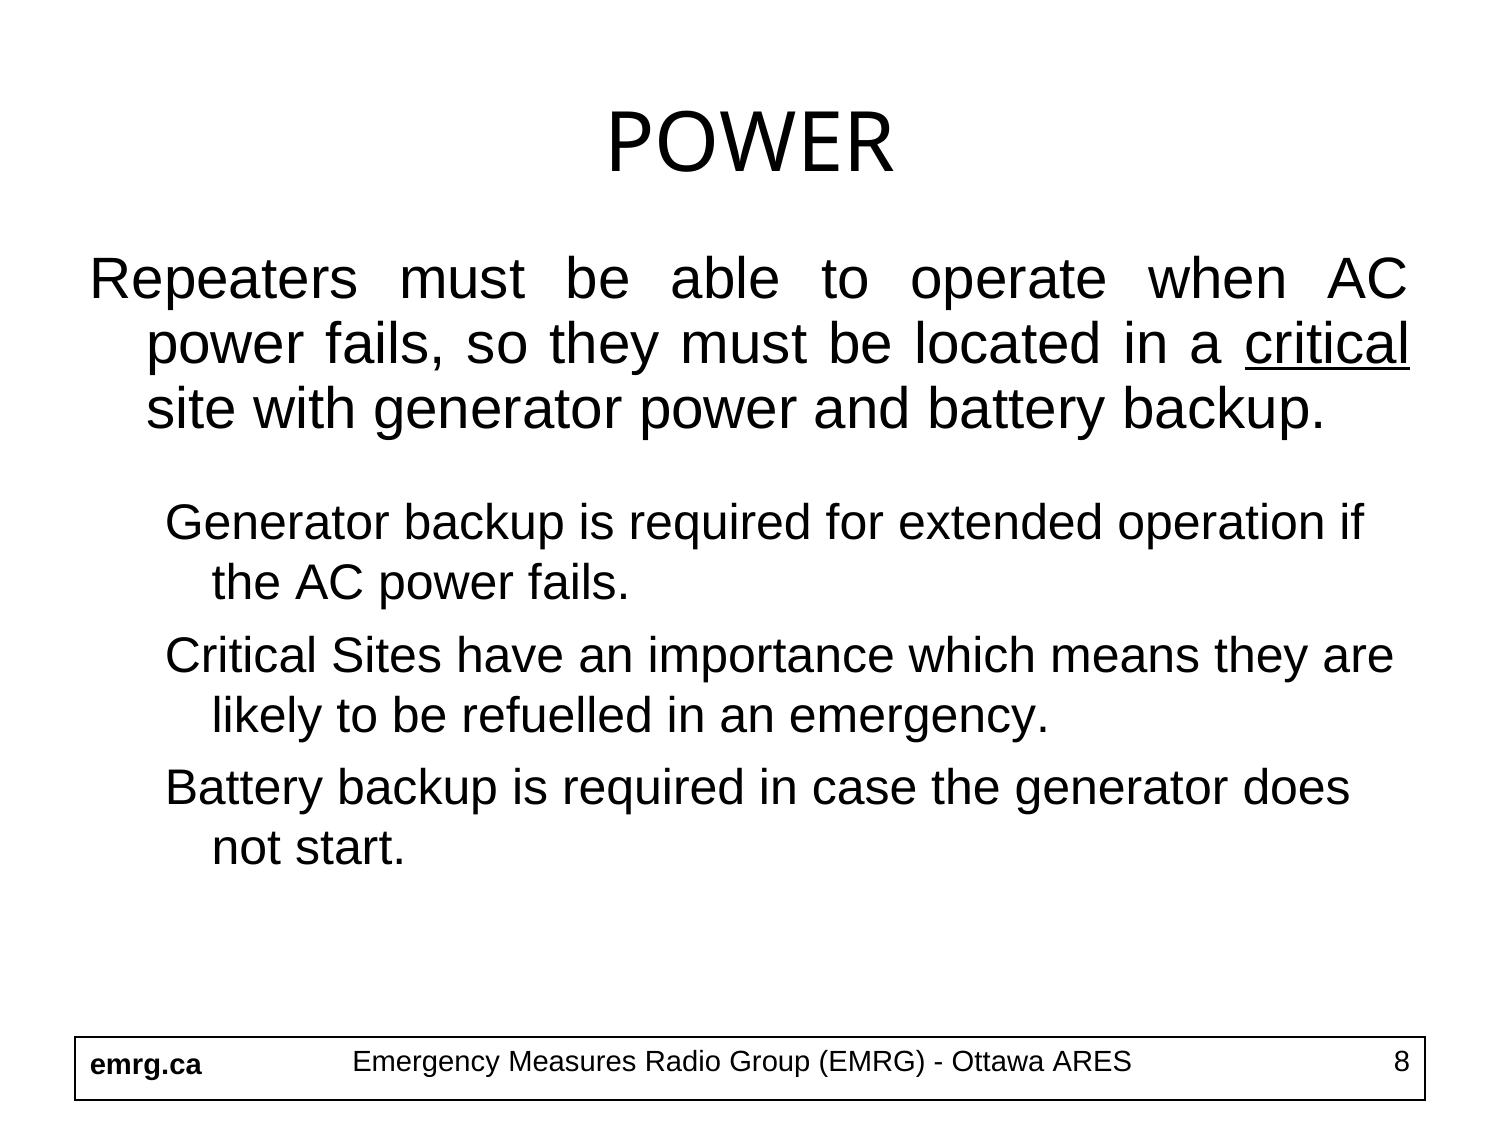

# POWER
Repeaters must be able to operate when AC power fails, so they must be located in a critical site with generator power and battery backup.
Generator backup is required for extended operation if the AC power fails.
Critical Sites have an importance which means they are likely to be refuelled in an emergency.
Battery backup is required in case the generator does not start.
Emergency Measures Radio Group (EMRG) - Ottawa ARES
8